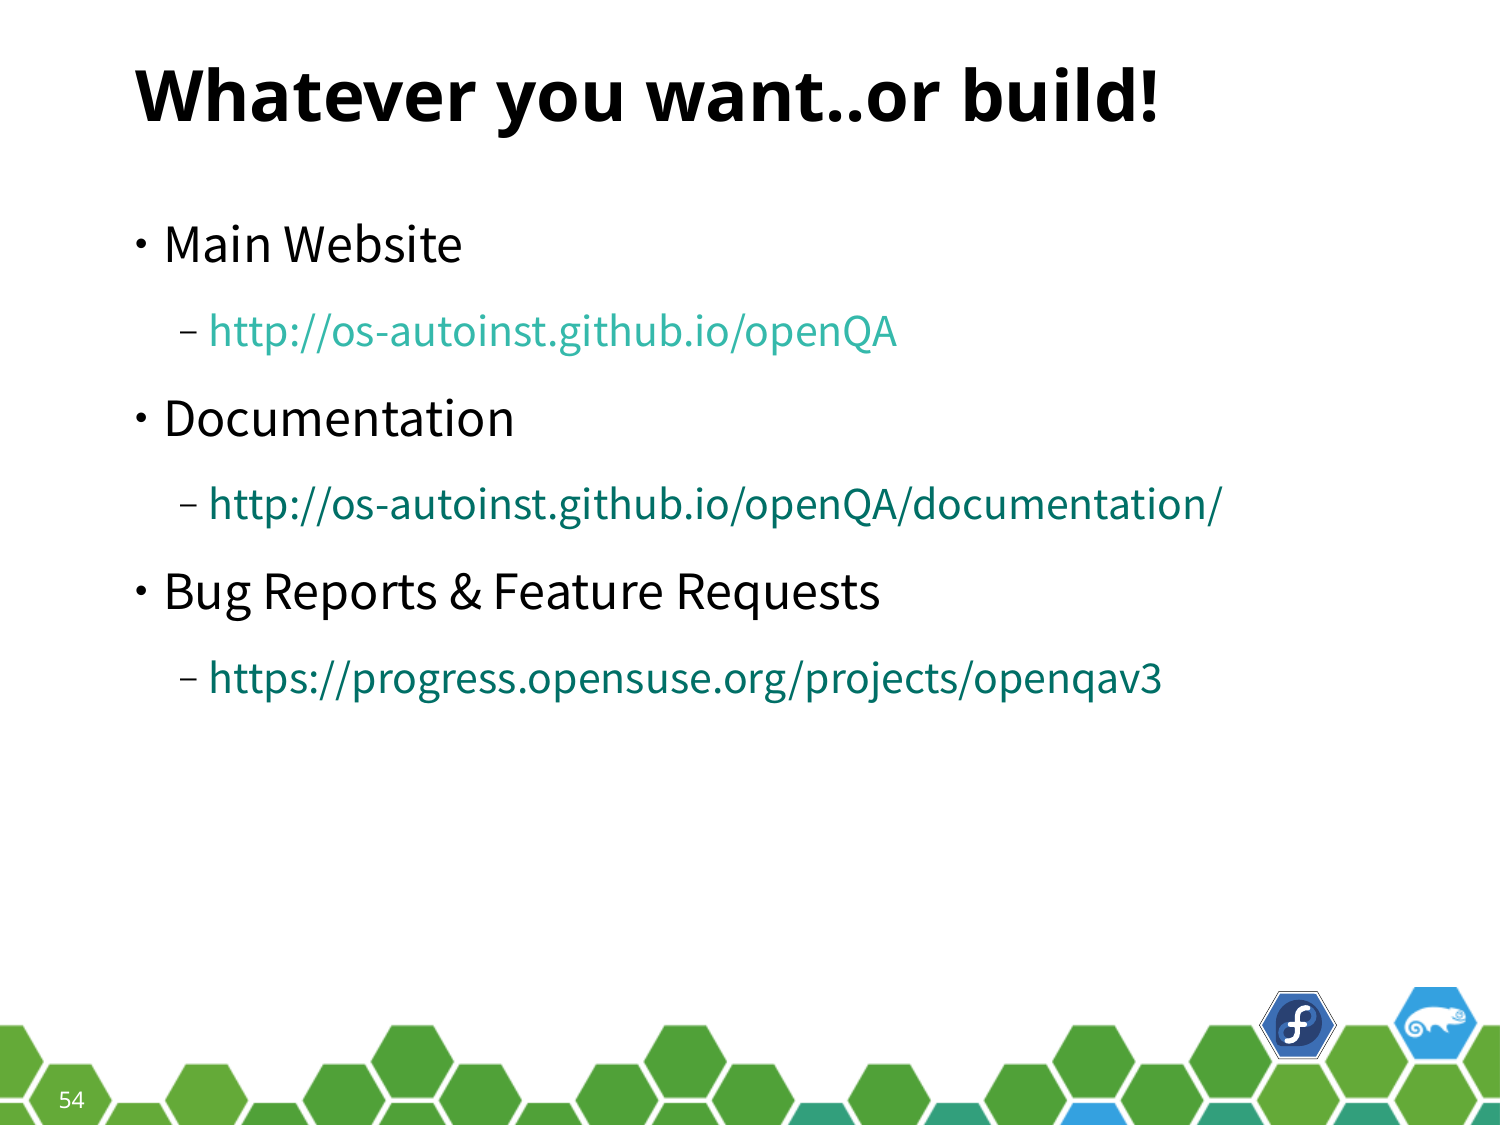

# Whatever you want..or build!
Main Website
http://os-autoinst.github.io/openQA
Documentation
http://os-autoinst.github.io/openQA/documentation/
Bug Reports & Feature Requests
https://progress.opensuse.org/projects/openqav3